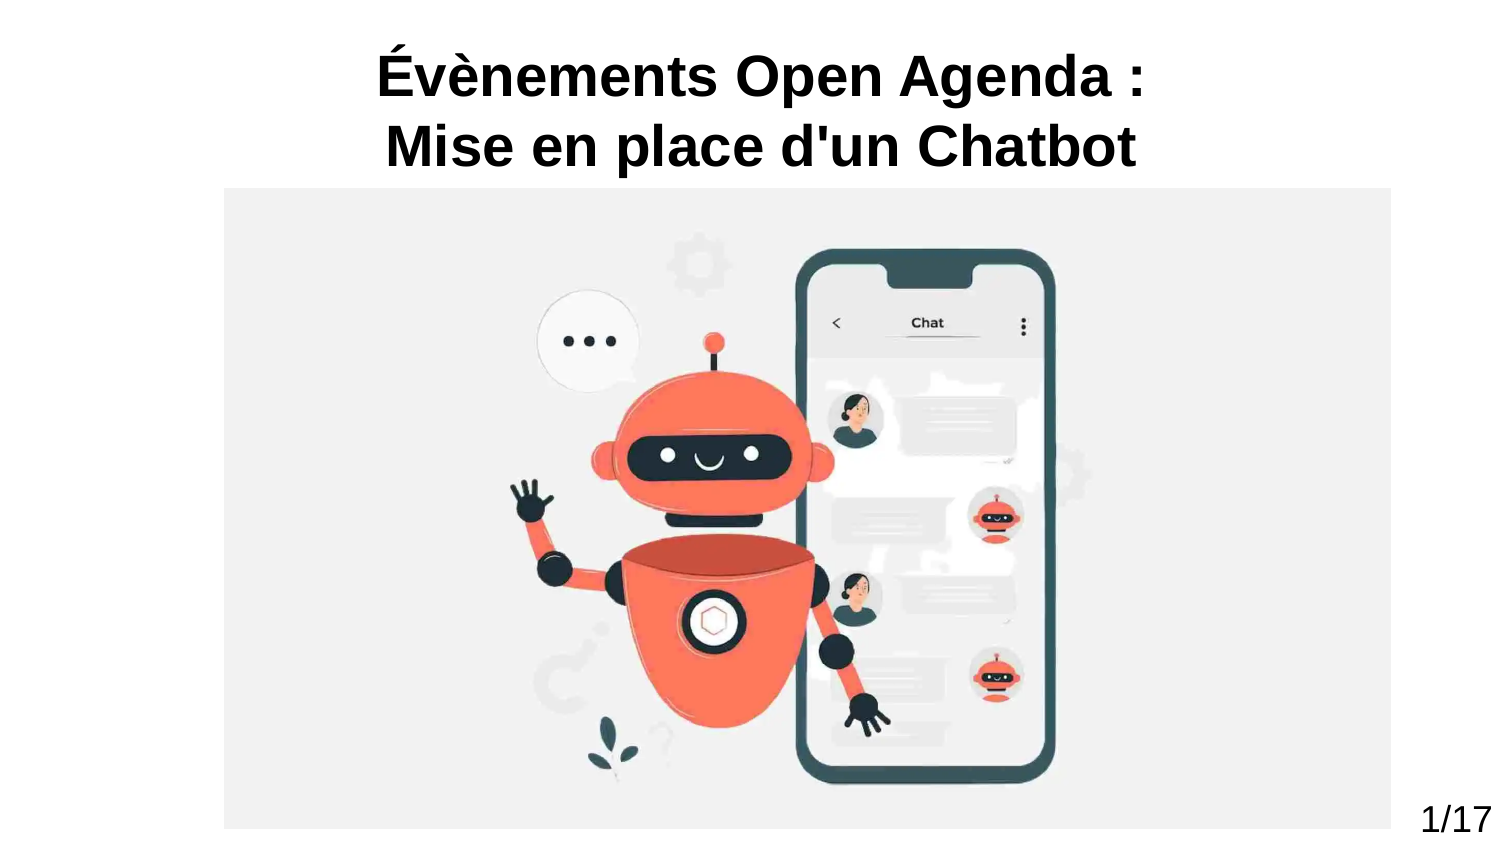

# Évènements Open Agenda : Mise en place d'un Chatbot
1/17